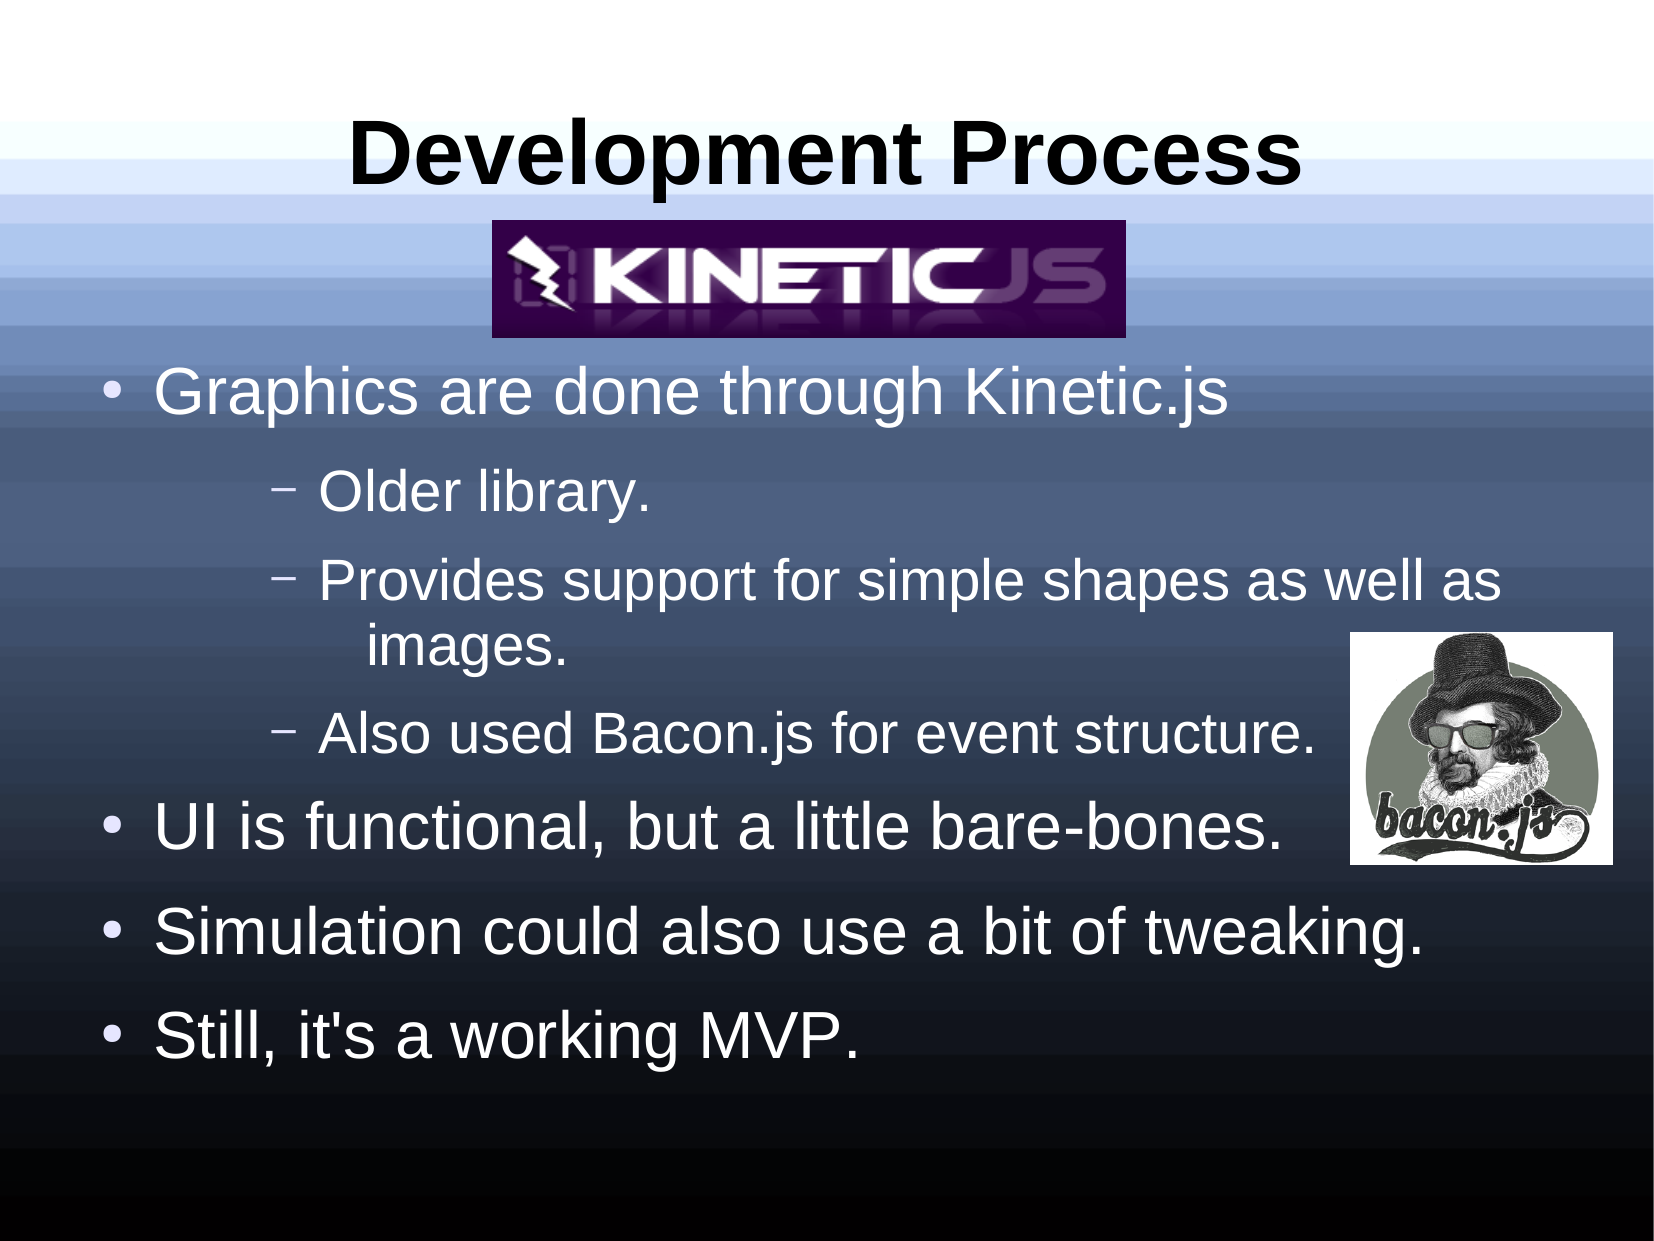

# Development Process
Graphics are done through Kinetic.js
Older library.
Provides support for simple shapes as well as images.
Also used Bacon.js for event structure.
UI is functional, but a little bare-bones.
Simulation could also use a bit of tweaking.
Still, it's a working MVP.